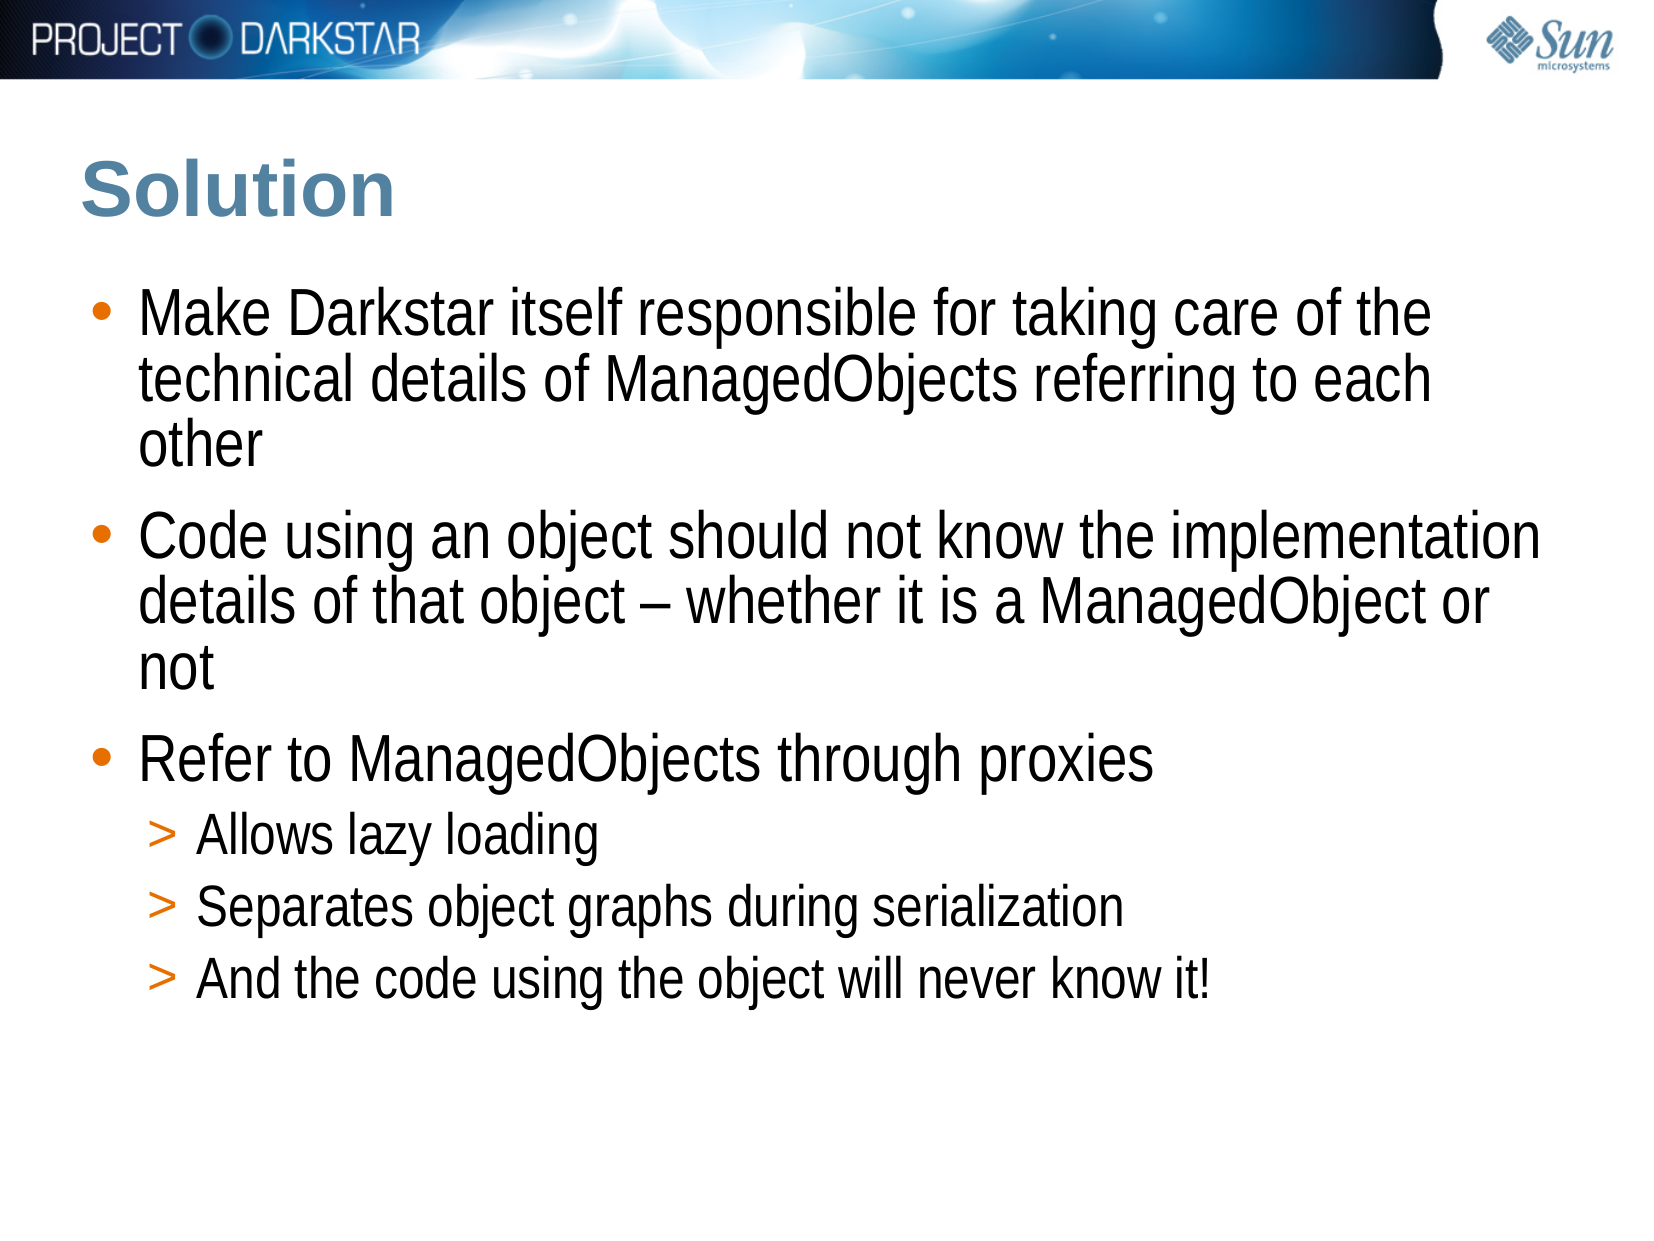

# Solution
Make Darkstar itself responsible for taking care of the technical details of ManagedObjects referring to each other
Code using an object should not know the implementation details of that object – whether it is a ManagedObject or not
Refer to ManagedObjects through proxies
Allows lazy loading
Separates object graphs during serialization
And the code using the object will never know it!